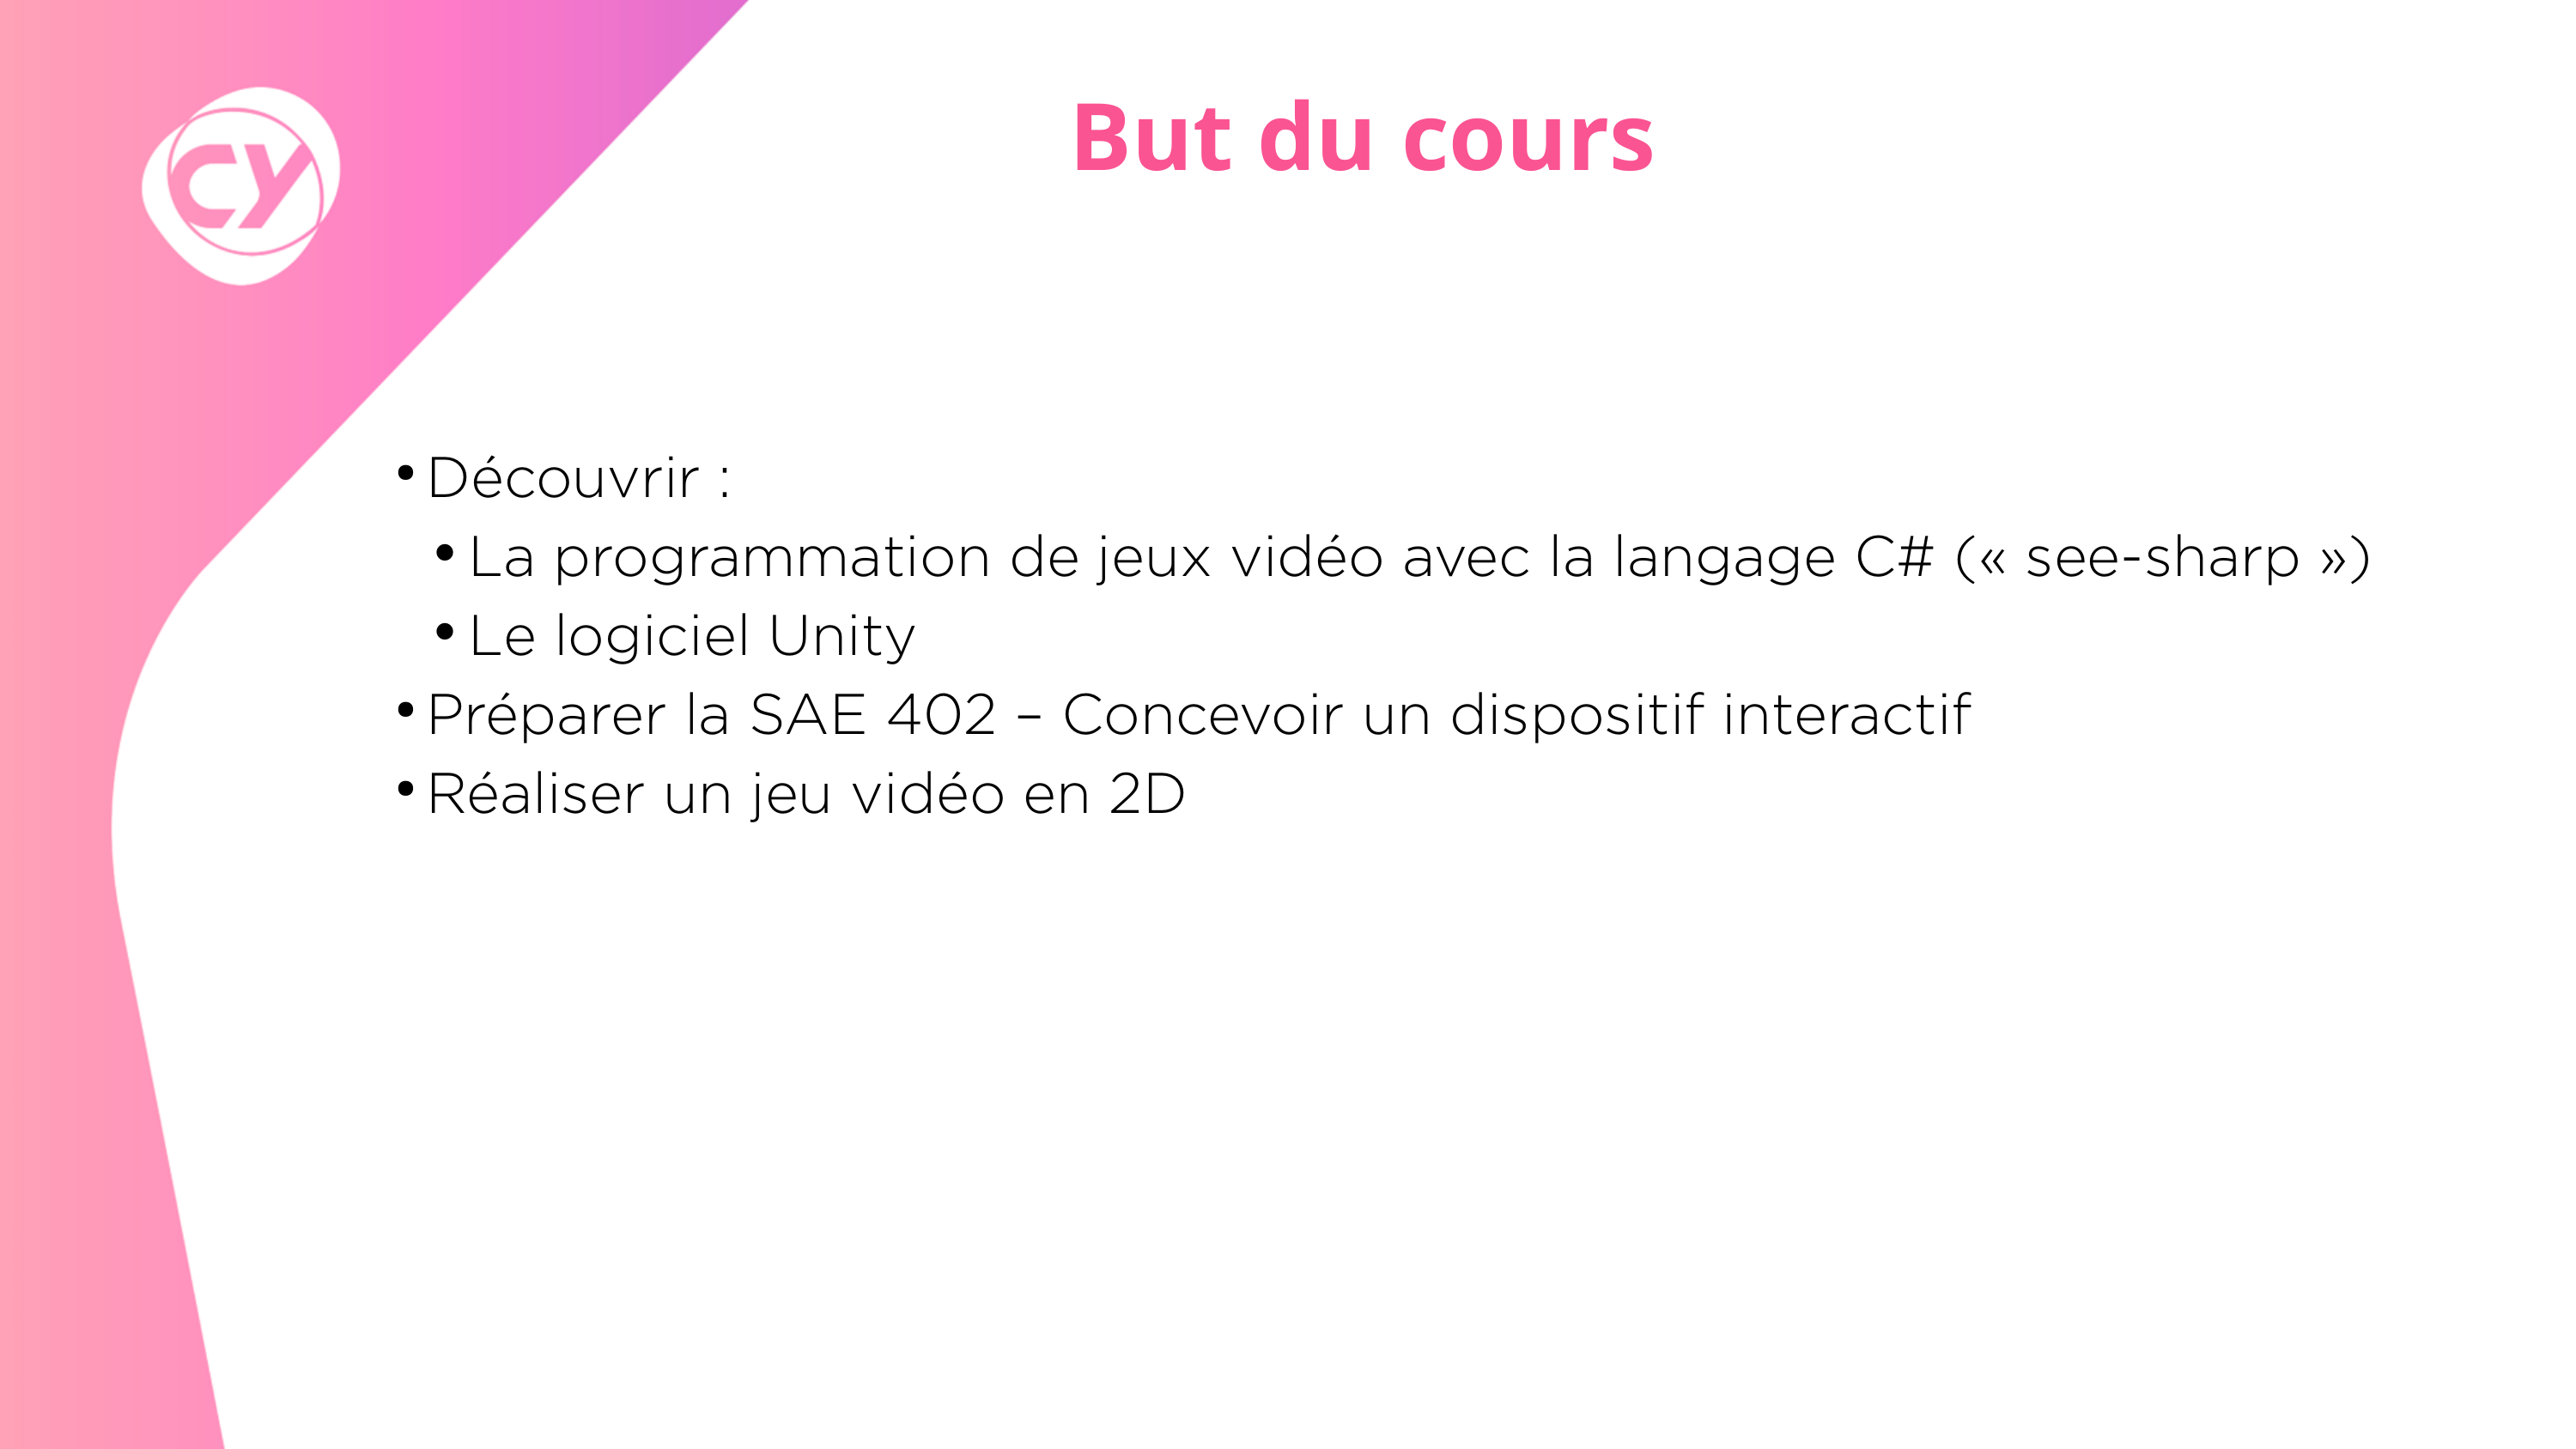

But du cours
Découvrir :
La programmation de jeux vidéo avec la langage C# (« see-sharp »)
Le logiciel Unity
Préparer la SAE 402 – Concevoir un dispositif interactif
Réaliser un jeu vidéo en 2D